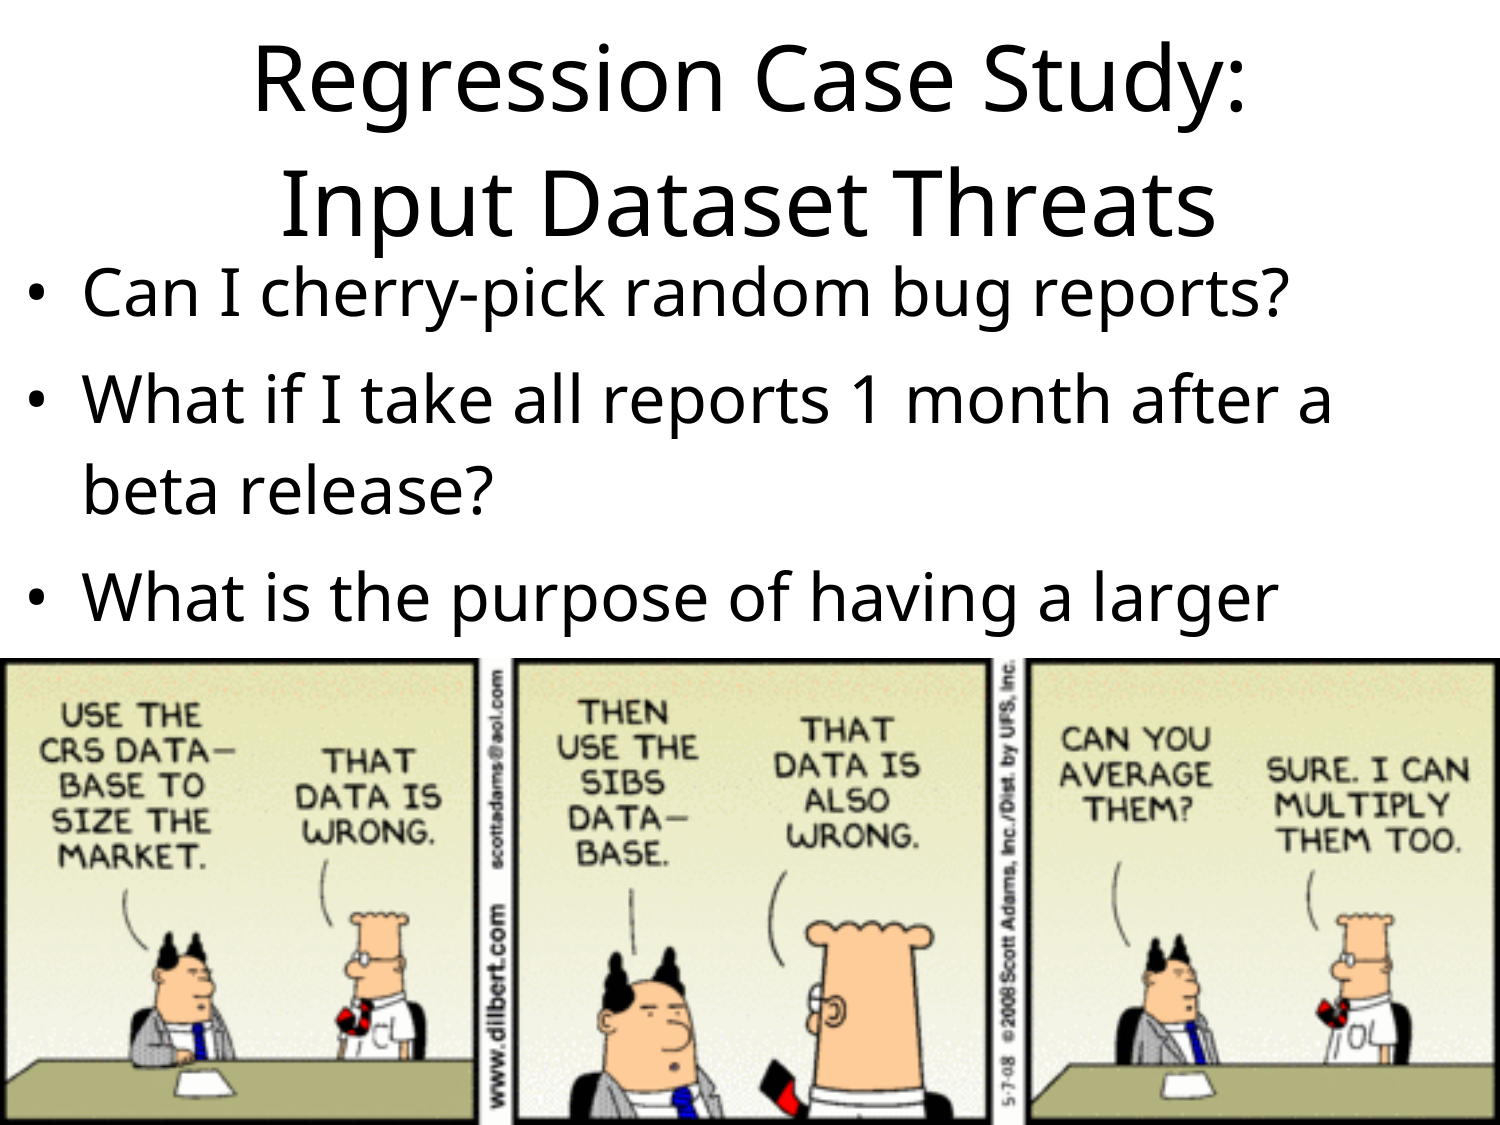

# Regression Case Study: Input Dataset Threats
Can I cherry-pick random bug reports?
What if I take all reports 1 month after a beta release?
What is the purpose of having a larger dataset?
43